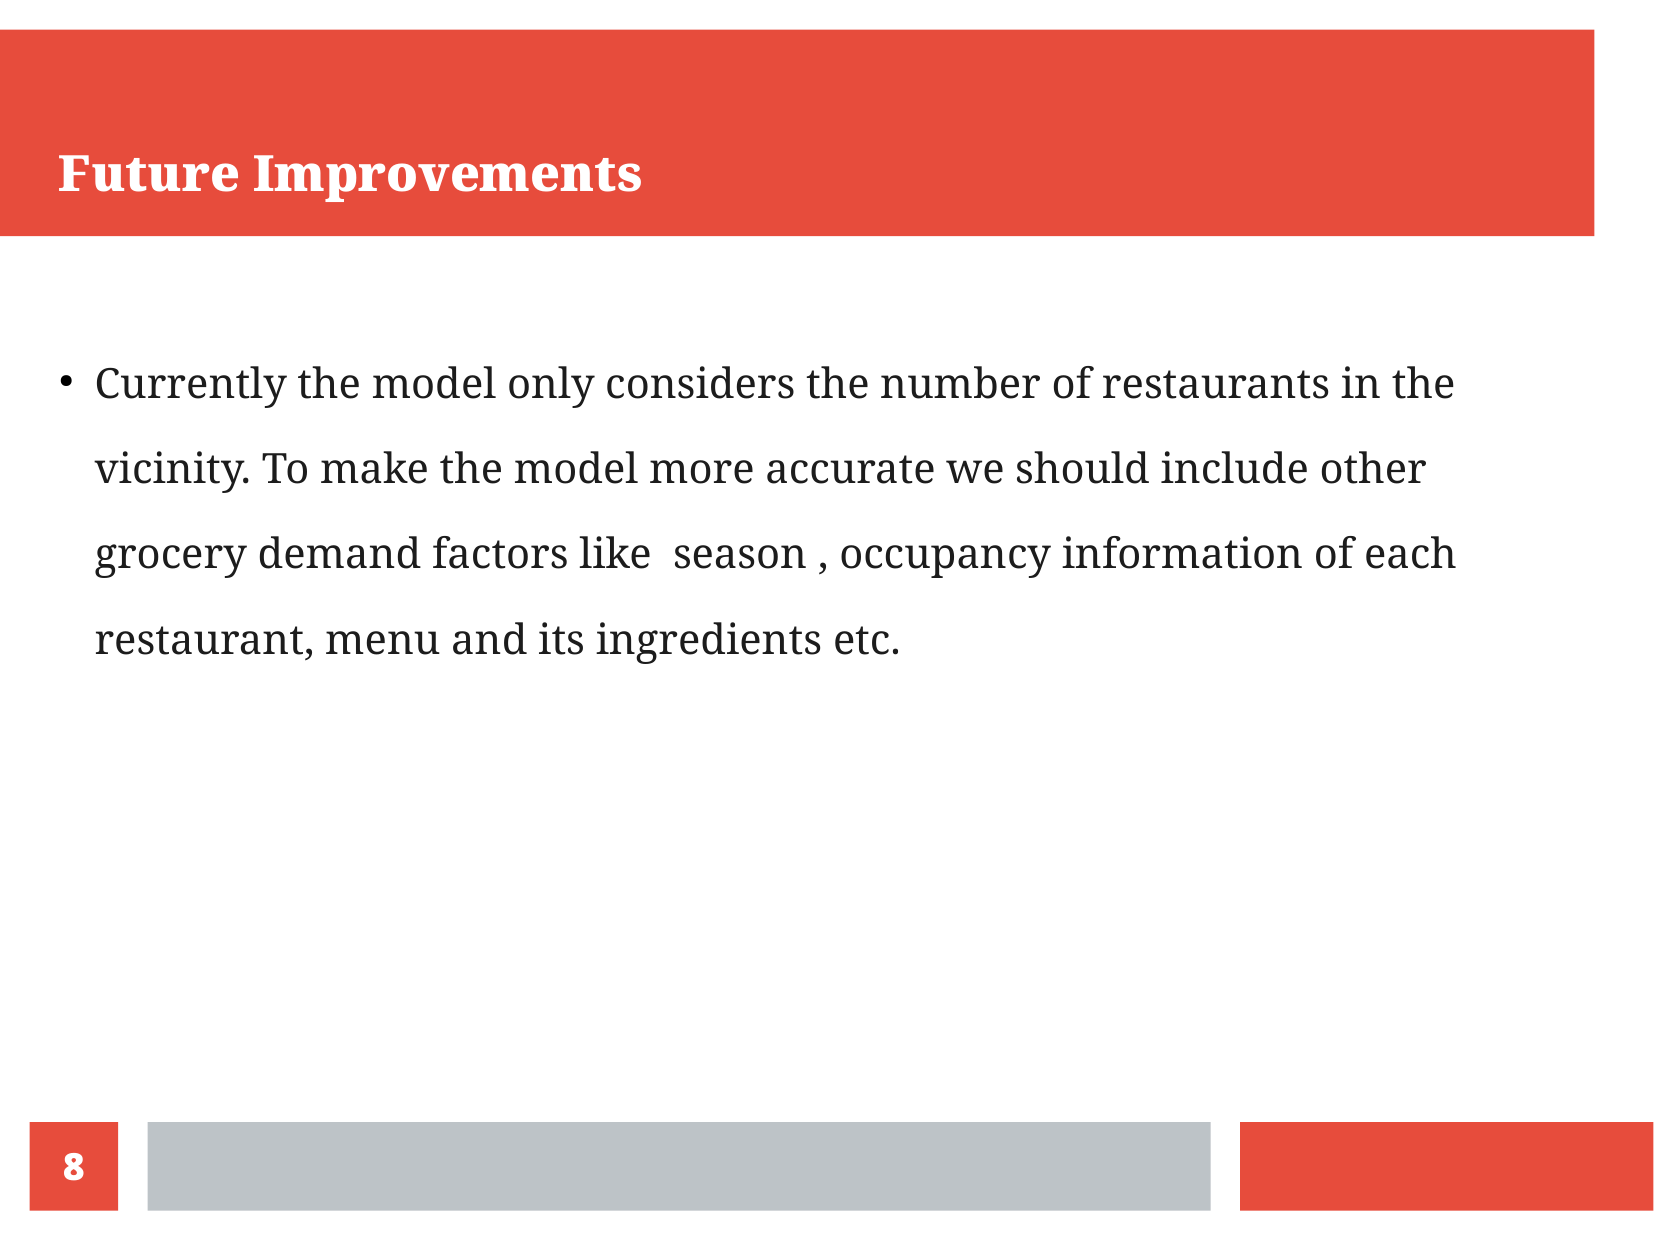

# Future Improvements
Currently the model only considers the number of restaurants in the vicinity. To make the model more accurate we should include other grocery demand factors like season , occupancy information of each restaurant, menu and its ingredients etc.
8